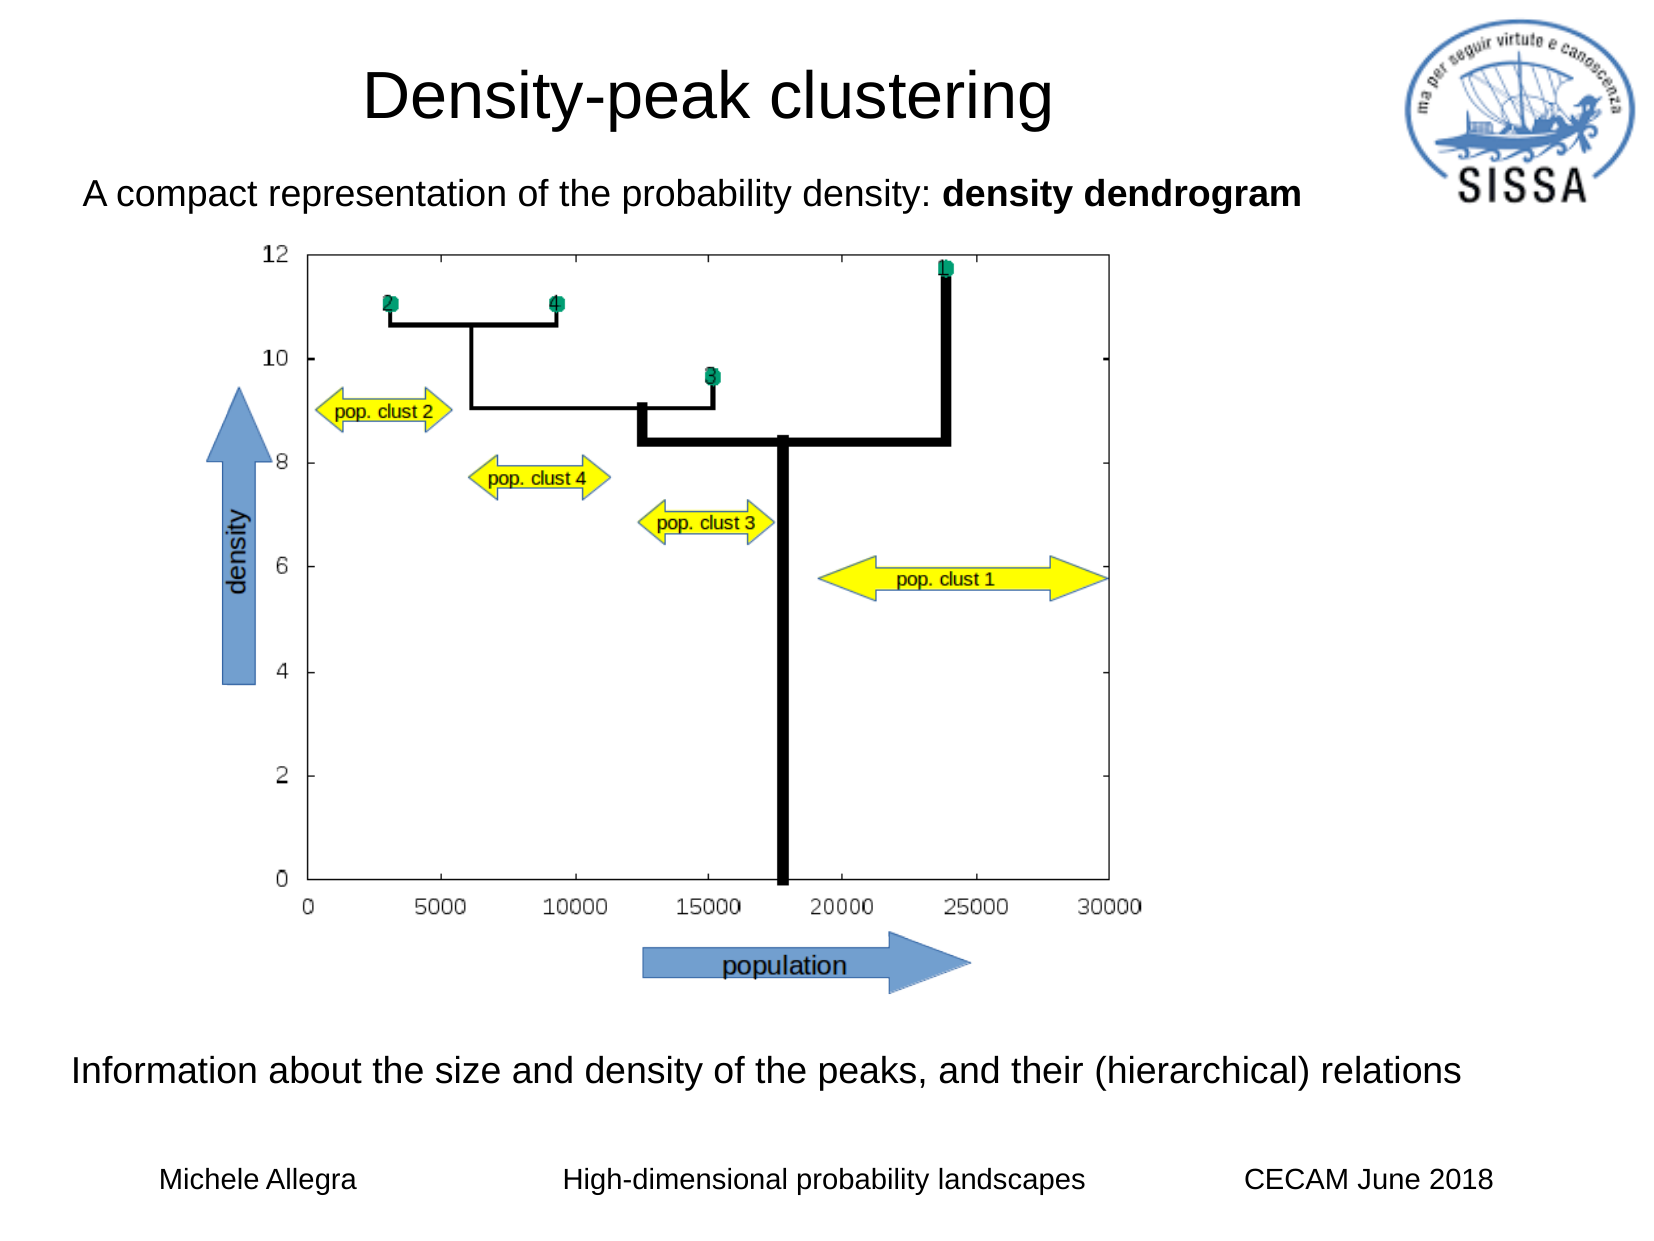

# Density-peak clustering
A compact representation of the probability density: density dendrogram
Information about the size and density of the peaks, and their (hierarchical) relations
Michele Allegra High-dimensional probability landscapes CECAM June 2018